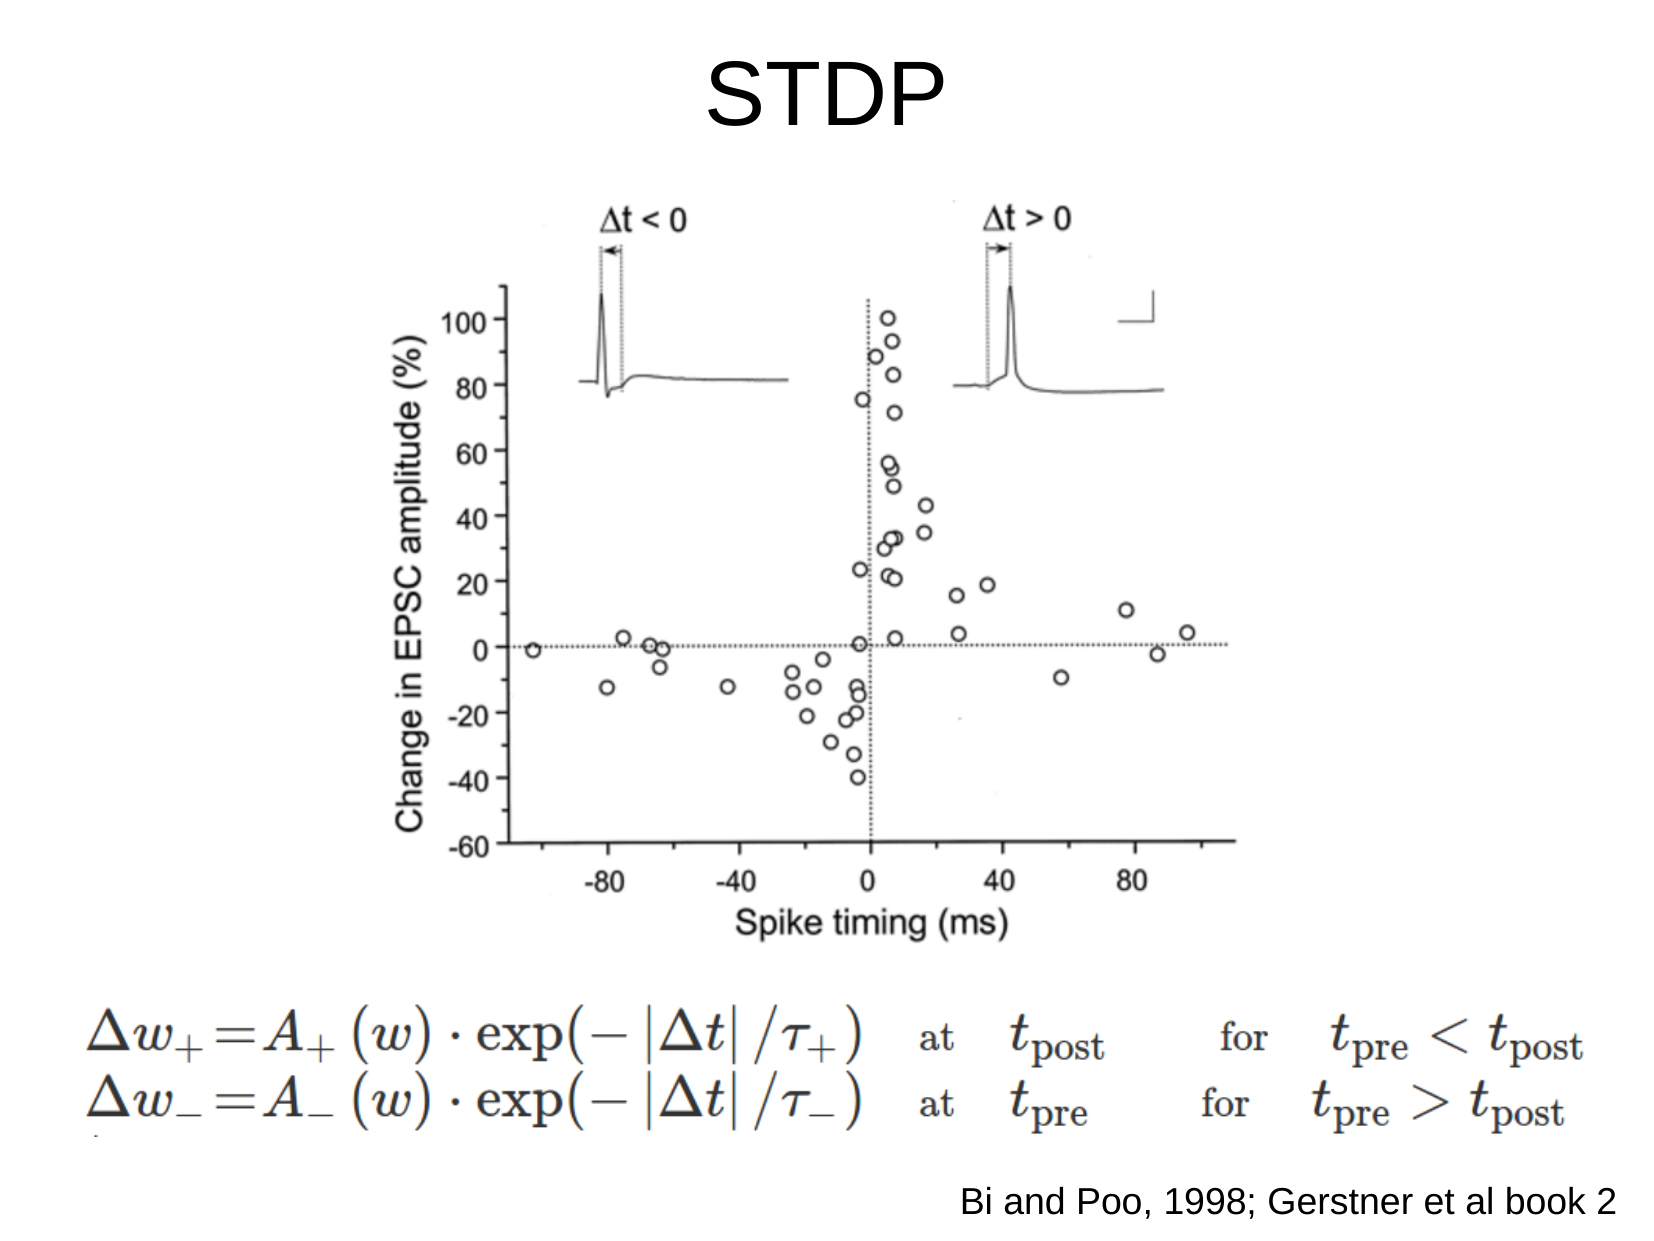

# STDP
Bi and Poo, 1998; Gerstner et al book 2